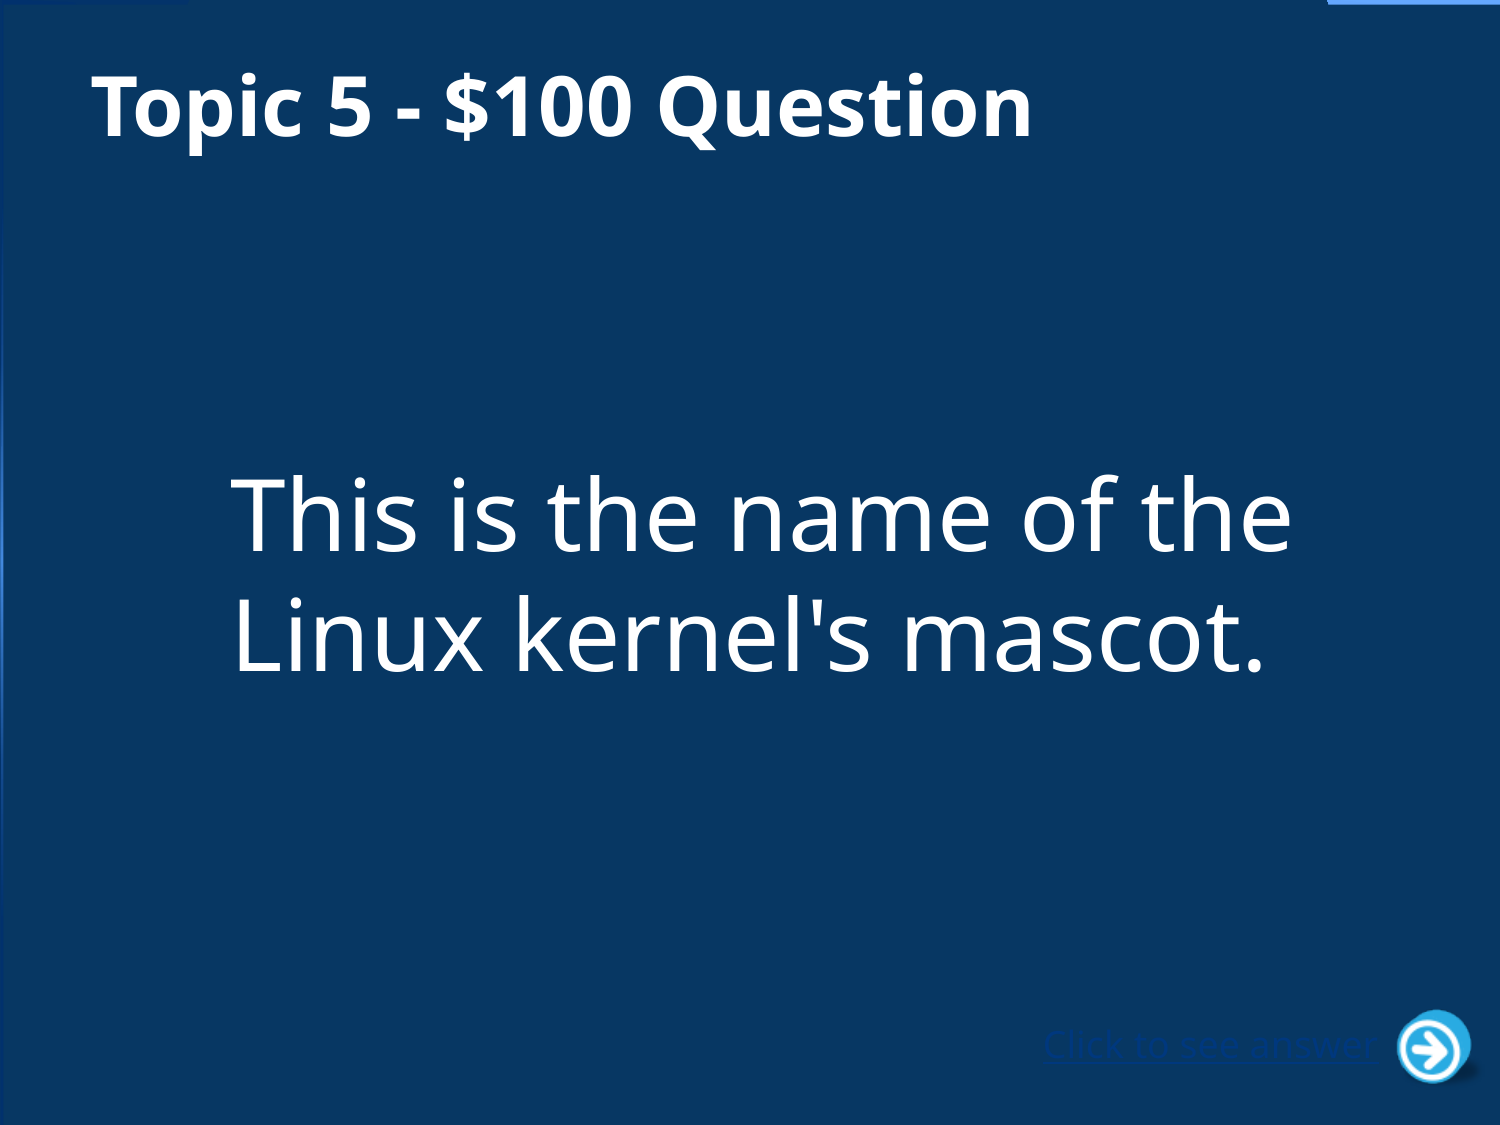

Topic 5 - $100 Question
# This is the name of the Linux kernel's mascot.
Click to see answer